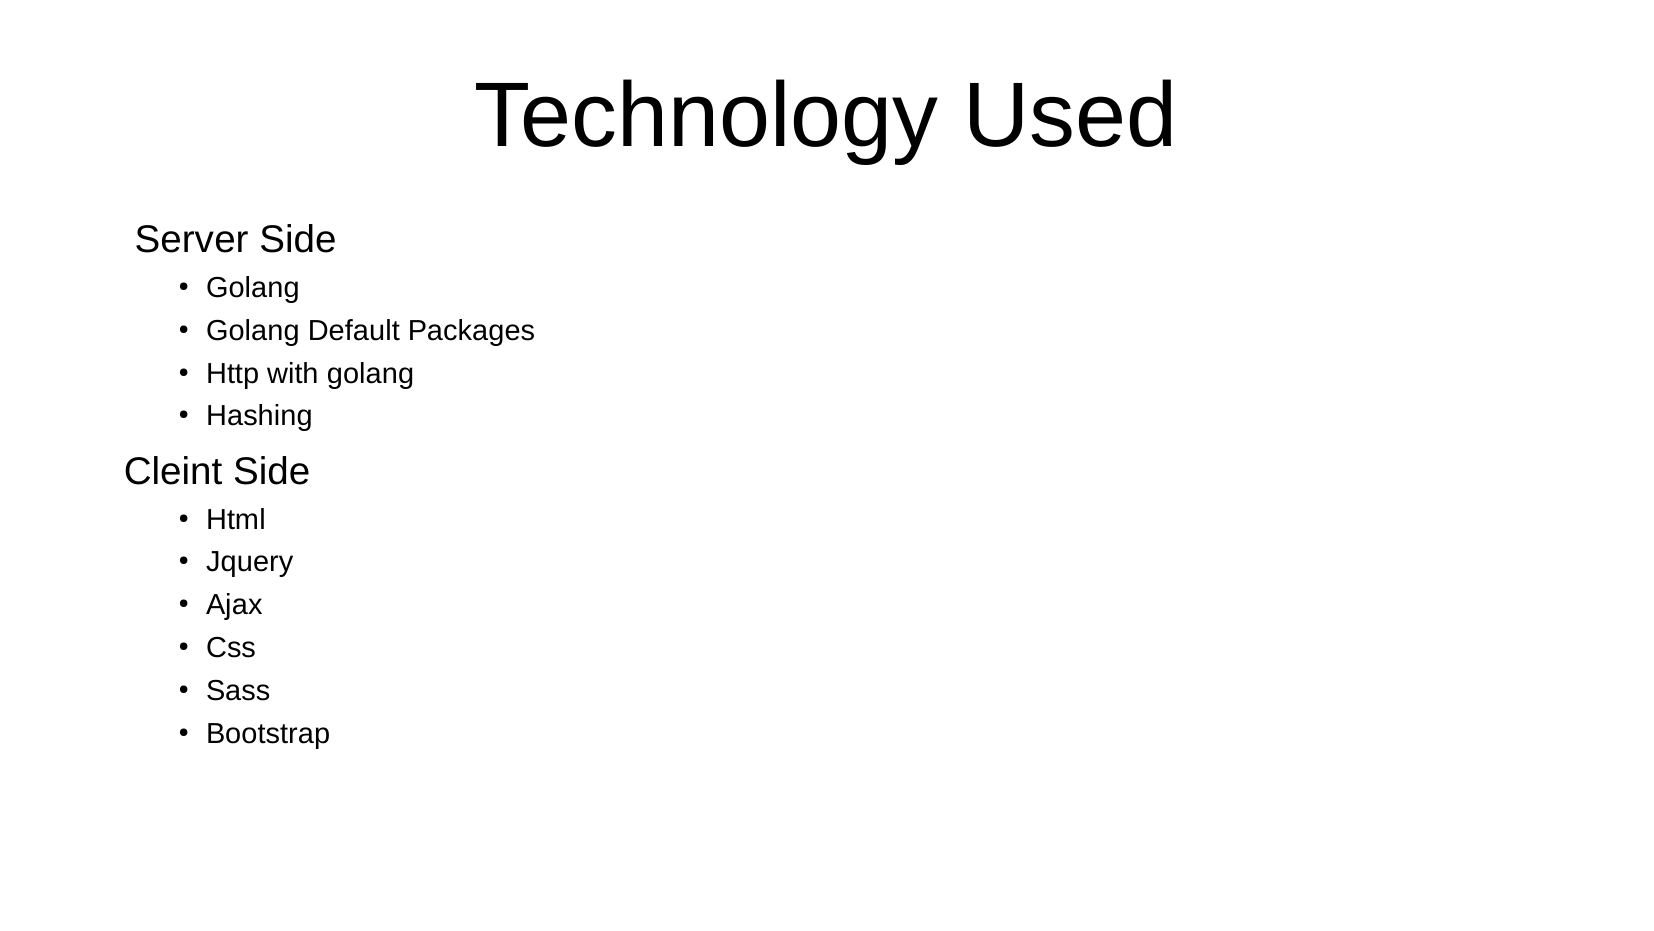

# Technology Used
 Server Side
Golang
Golang Default Packages
Http with golang
Hashing
Cleint Side
Html
Jquery
Ajax
Css
Sass
Bootstrap